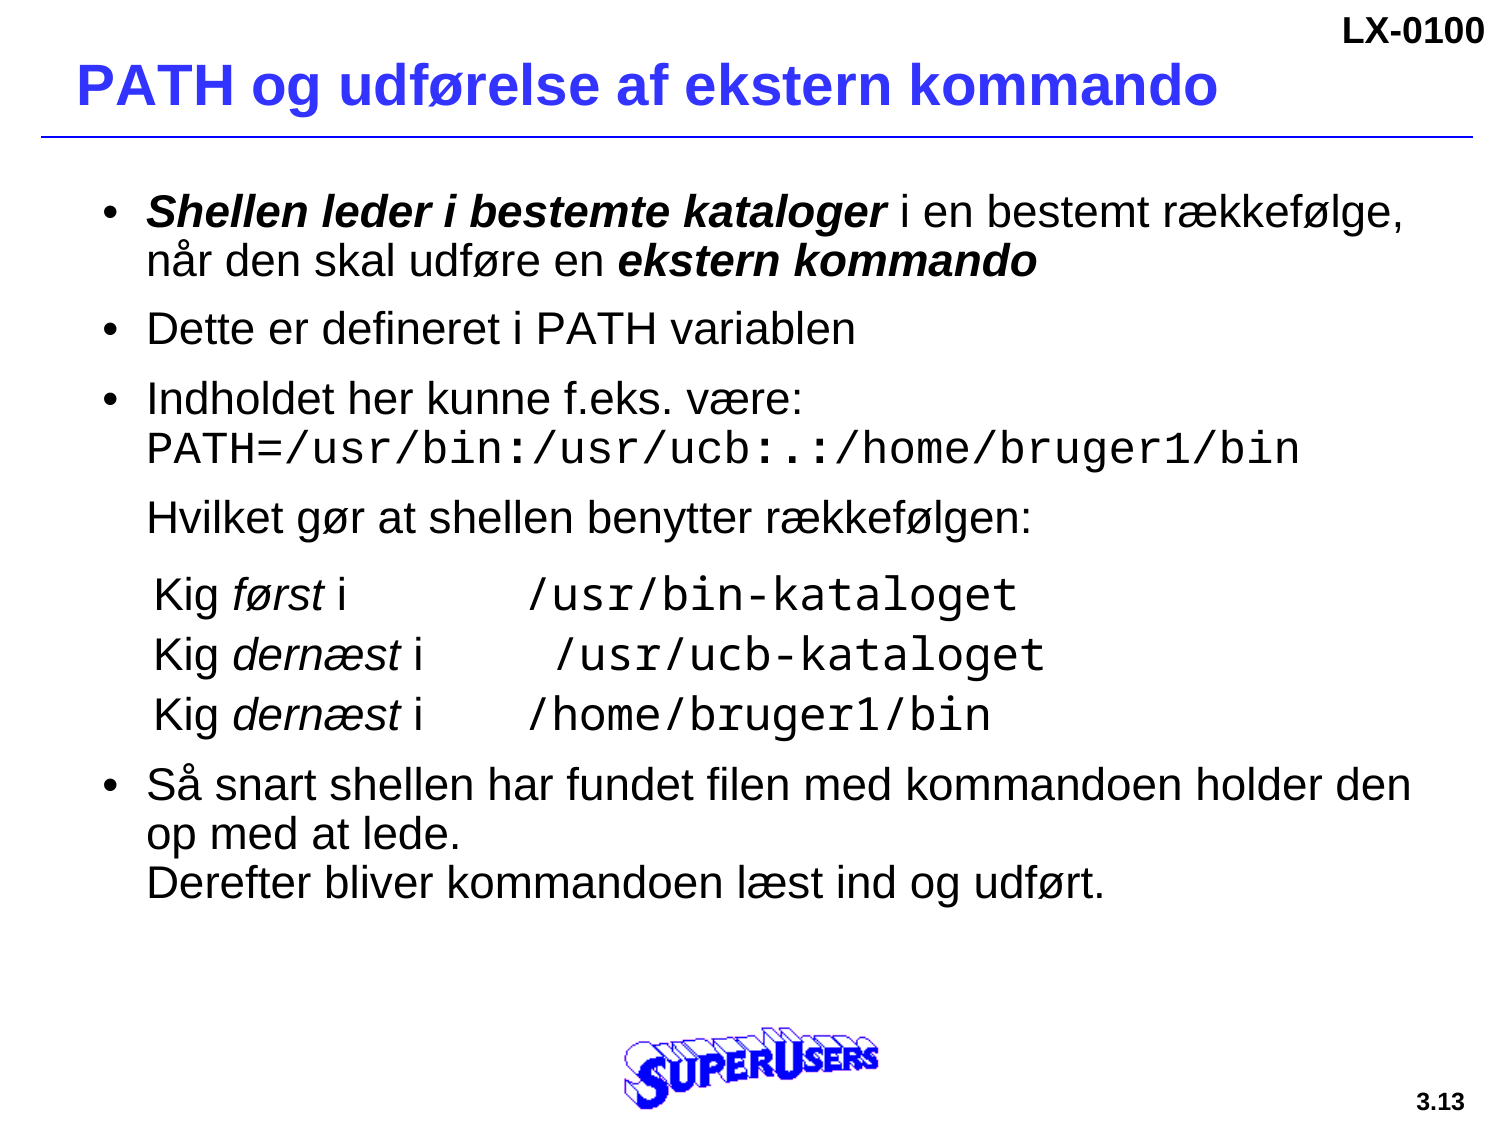

# PATH og udførelse af ekstern kommando
Shellen leder i bestemte kataloger i en bestemt rækkefølge, når den skal udføre en ekstern kommando
Dette er defineret i PATH variablen
Indholdet her kunne f.eks. være: PATH=/usr/bin:/usr/ucb:.:/home/bruger1/bin
Hvilket gør at shellen benytter rækkefølgen:
 Kig først i 	/usr/bin-kataloget
 Kig dernæst i 	 /usr/ucb-kataloget
 Kig dernæst i 	/home/bruger1/bin
Så snart shellen har fundet filen med kommandoen holder den op med at lede.
Derefter bliver kommandoen læst ind og udført.